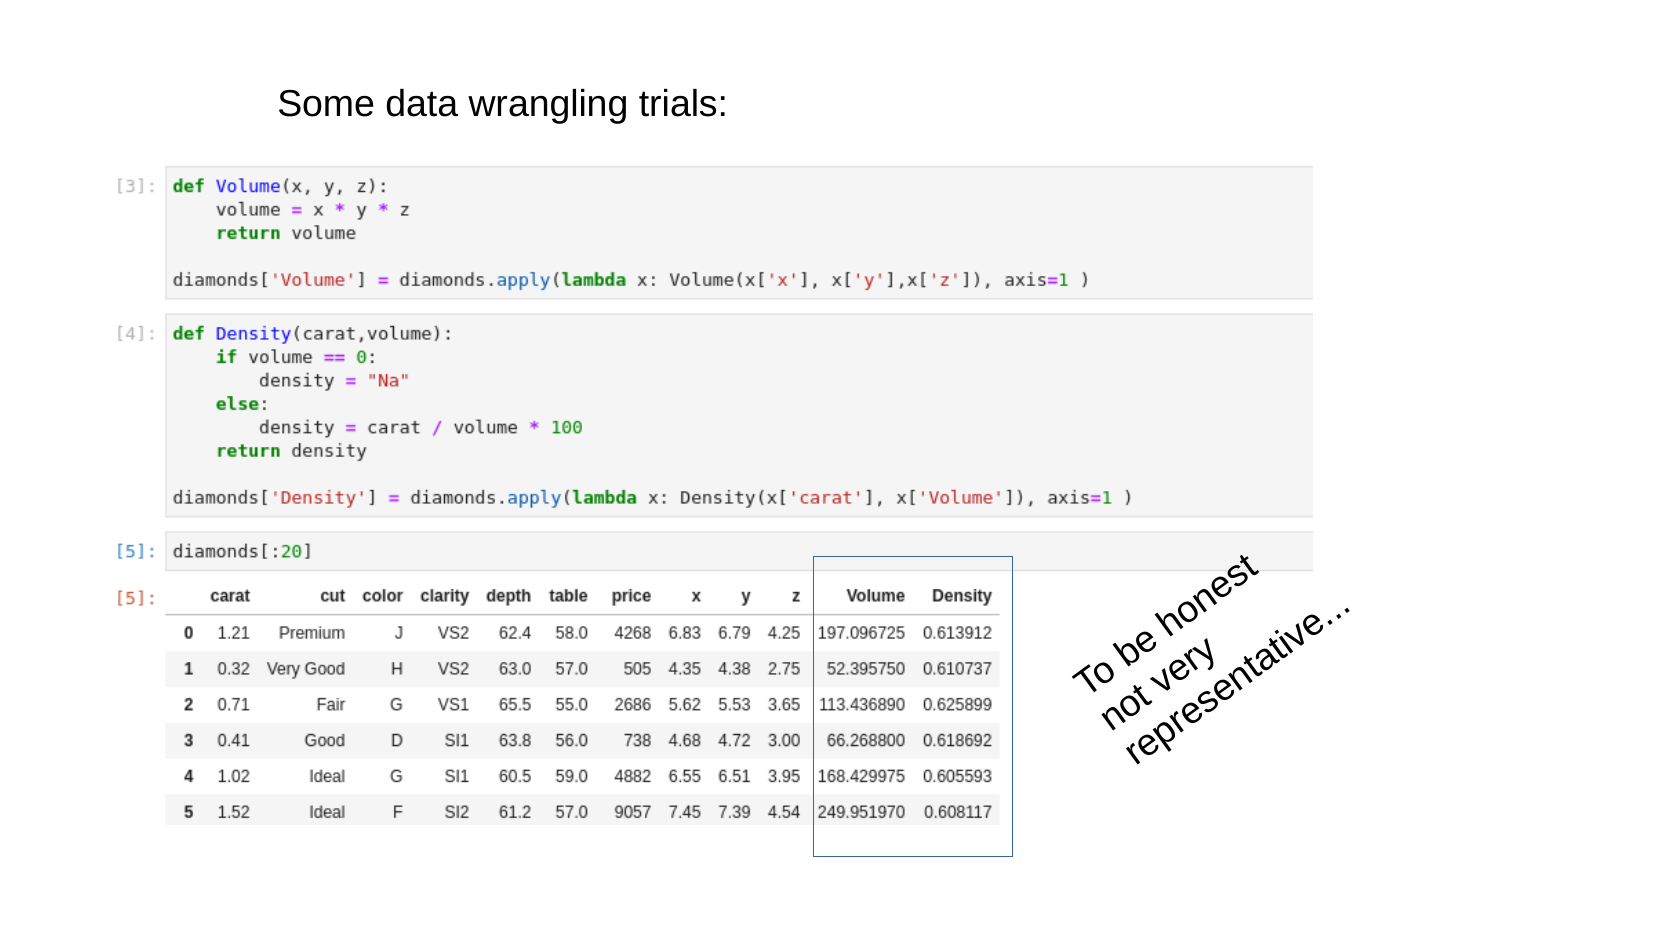

Some data wrangling trials:
To be honest
not very representative...